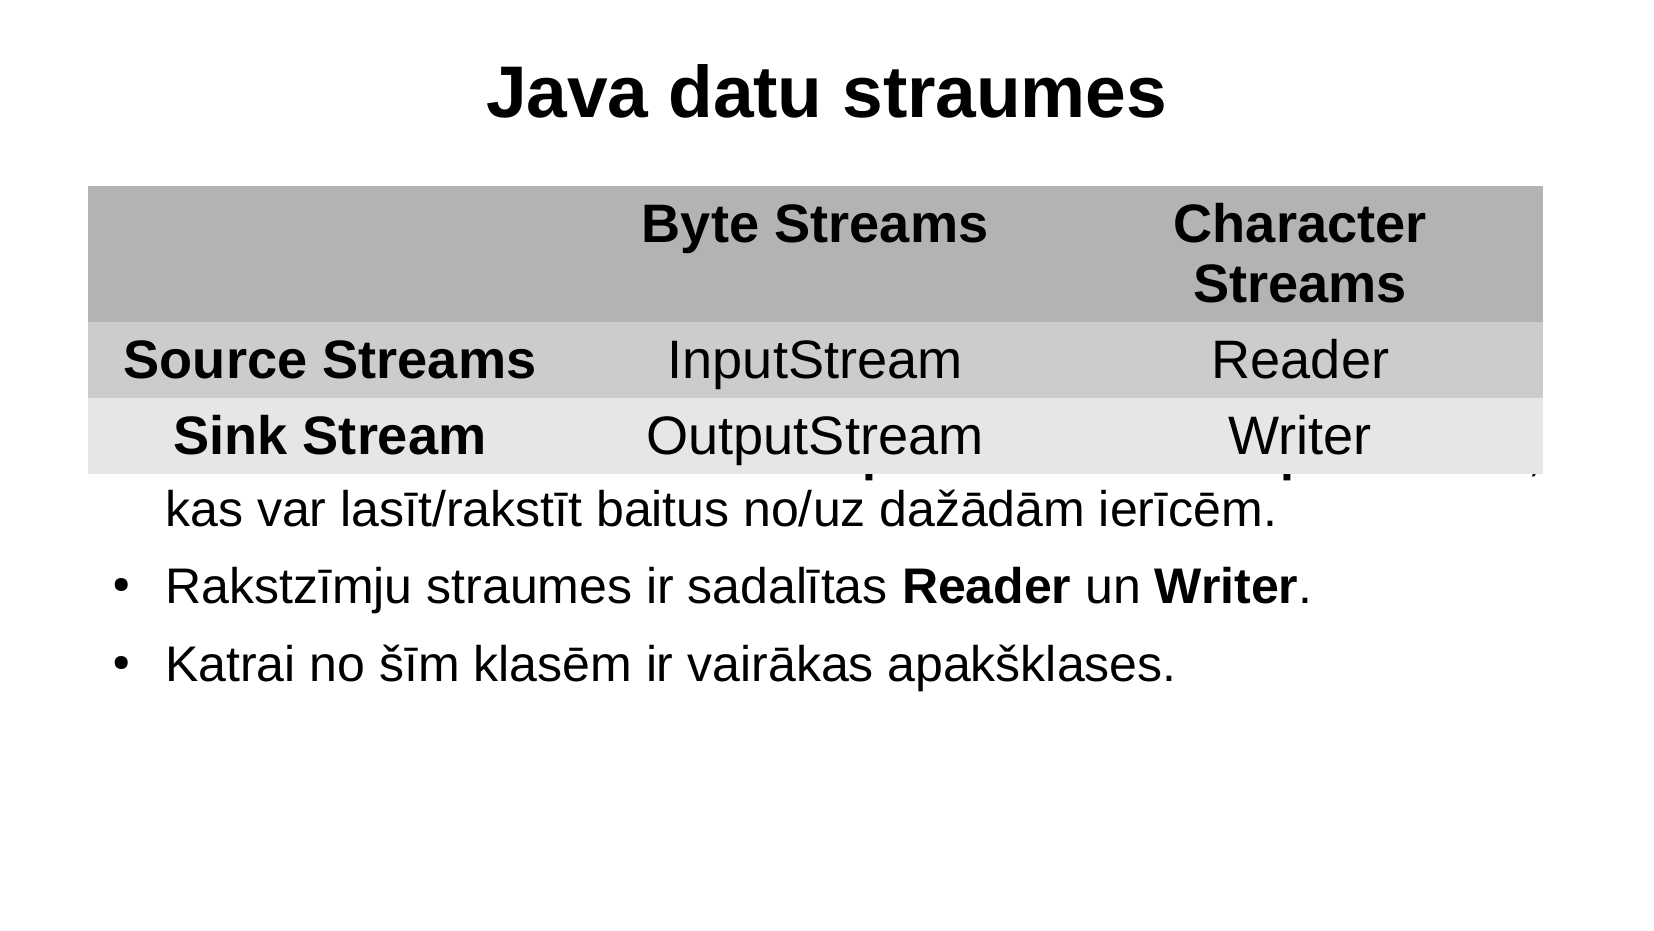

# Java datu straumes
| | Byte Streams | Character Streams |
| --- | --- | --- |
| Source Streams | InputStream | Reader |
| Sink Stream | OutputStream | Writer |
Baitu straumes tiek sadalītas InputStream un OutputStream, kas var lasīt/rakstīt baitus no/uz dažādām ierīcēm.
Rakstzīmju straumes ir sadalītas Reader un Writer.
Katrai no šīm klasēm ir vairākas apakšklases.